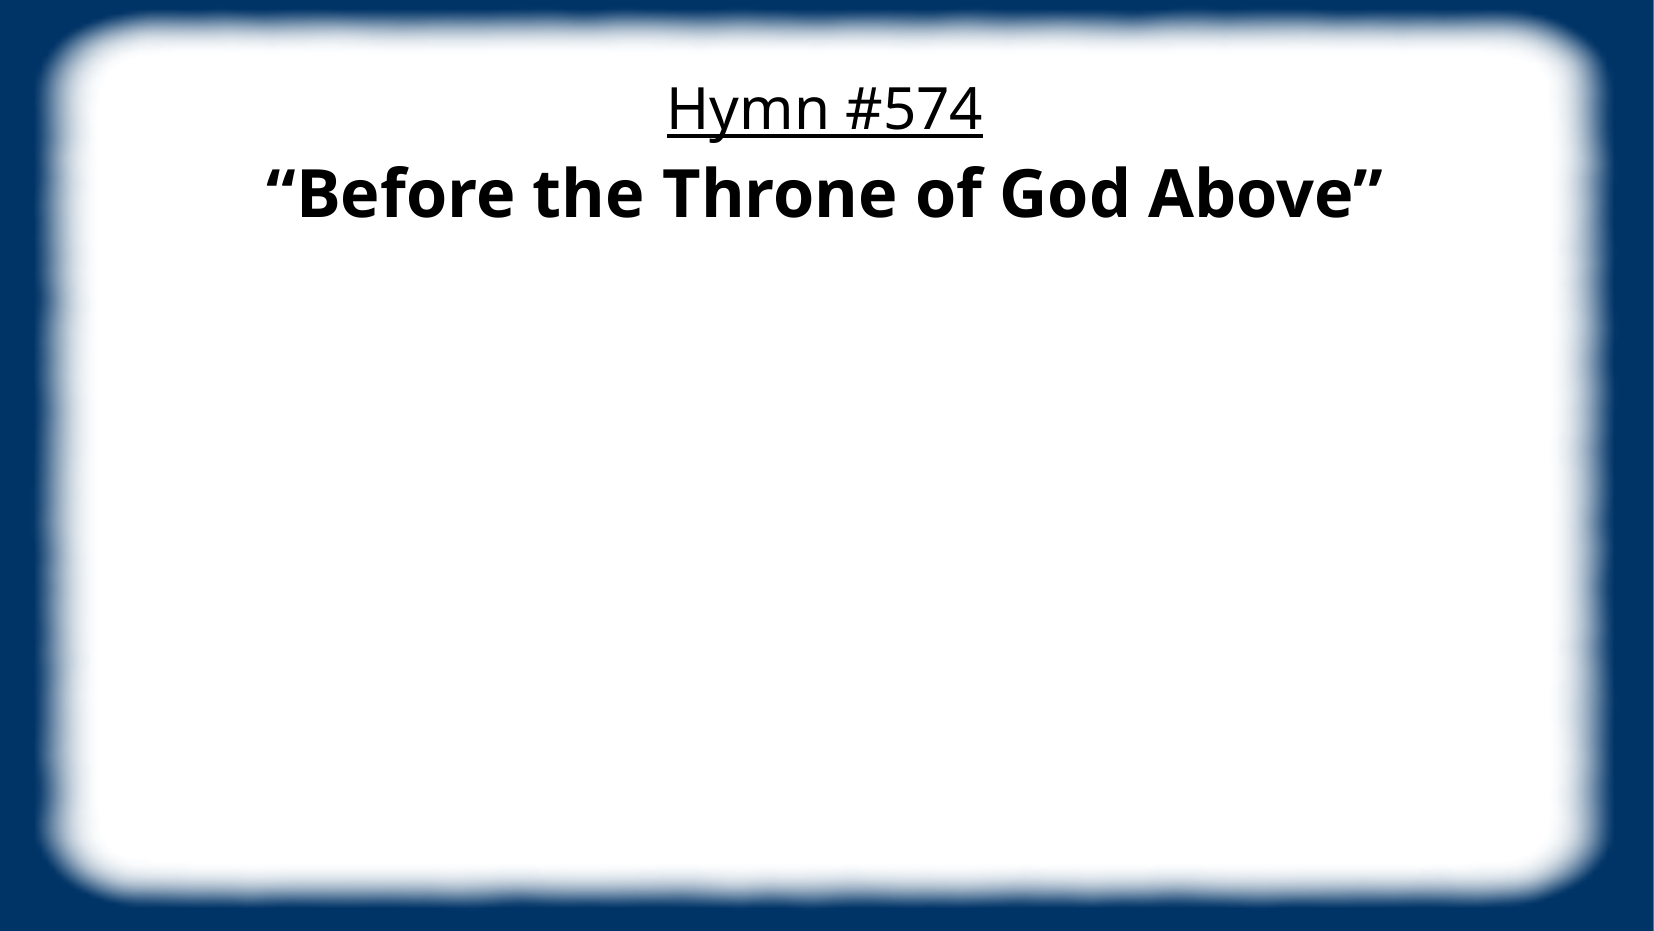

Hymn #574
“Before the Throne of God Above”